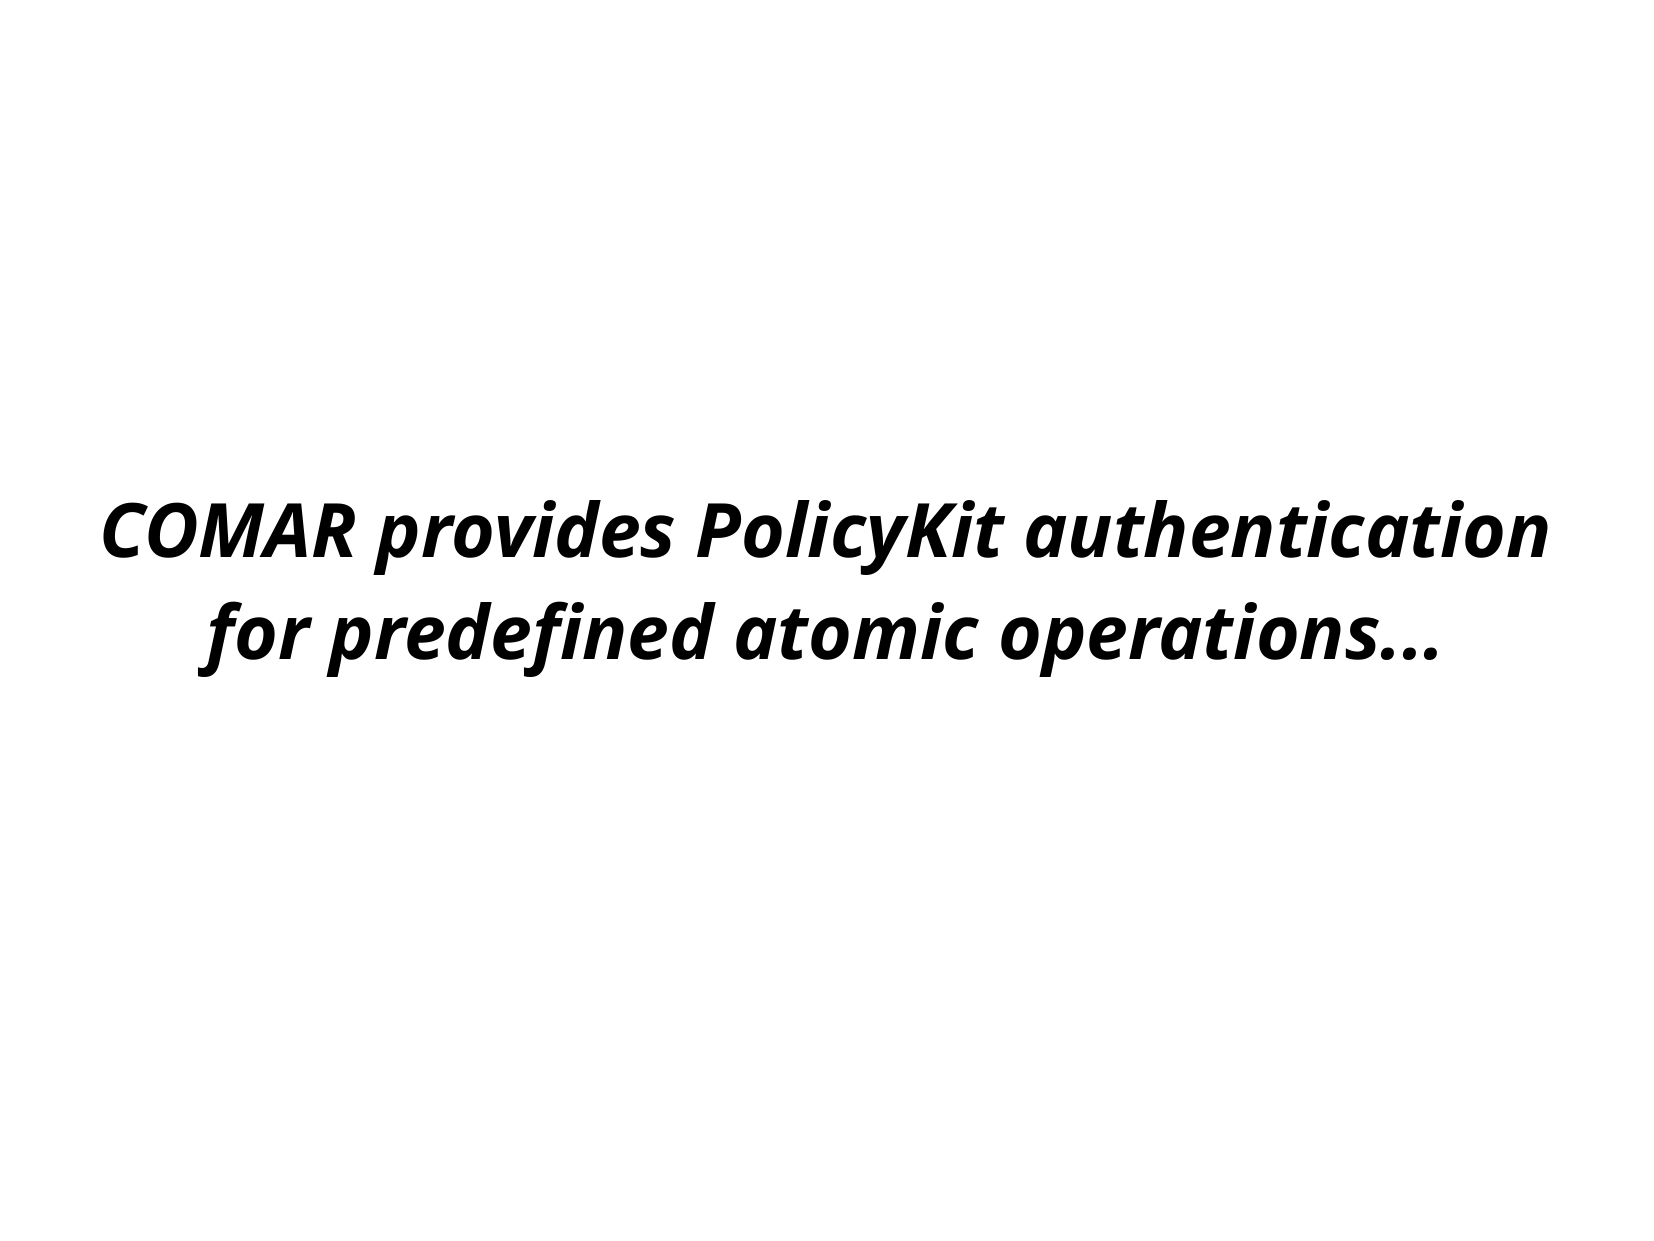

# COMAR provides PolicyKit authentication for predefined atomic operations...